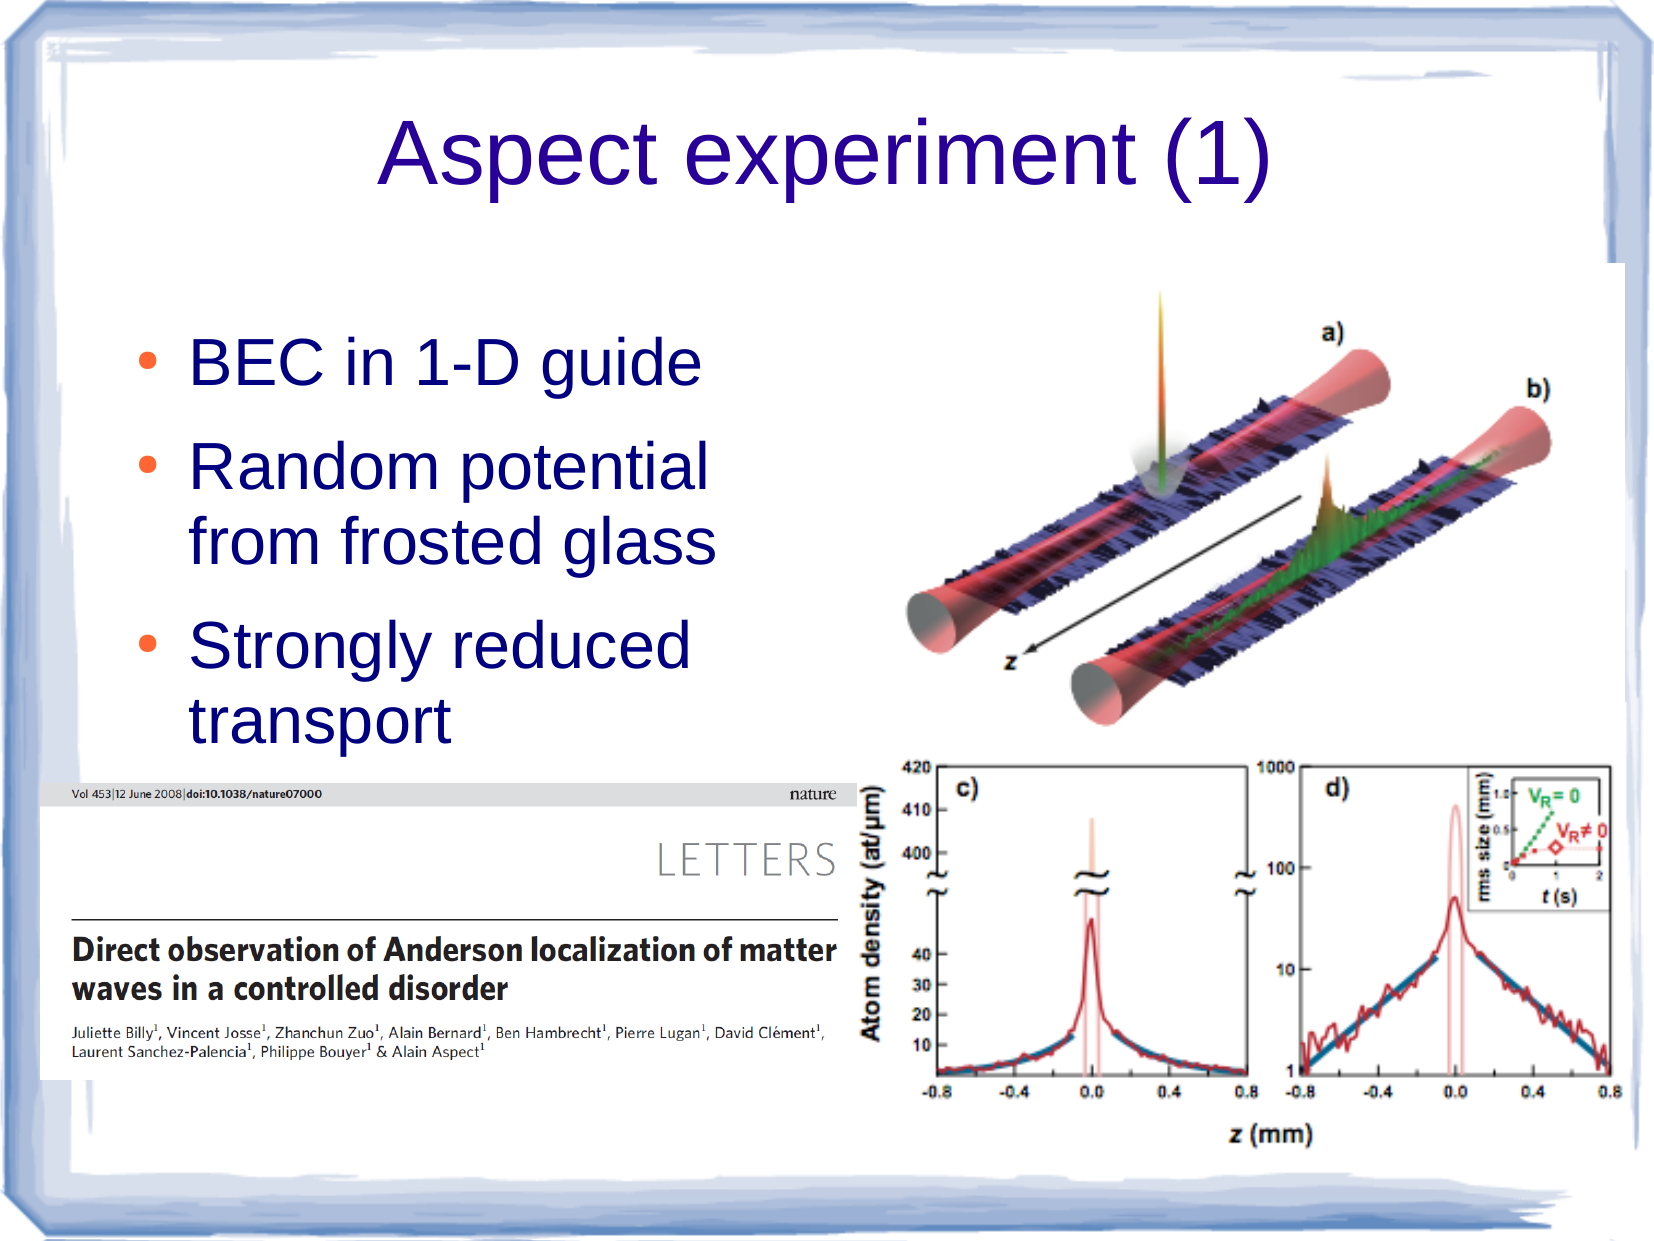

# Aspect experiment (1)
BEC in 1-D guide
Random potential from frosted glass
Strongly reduced transport